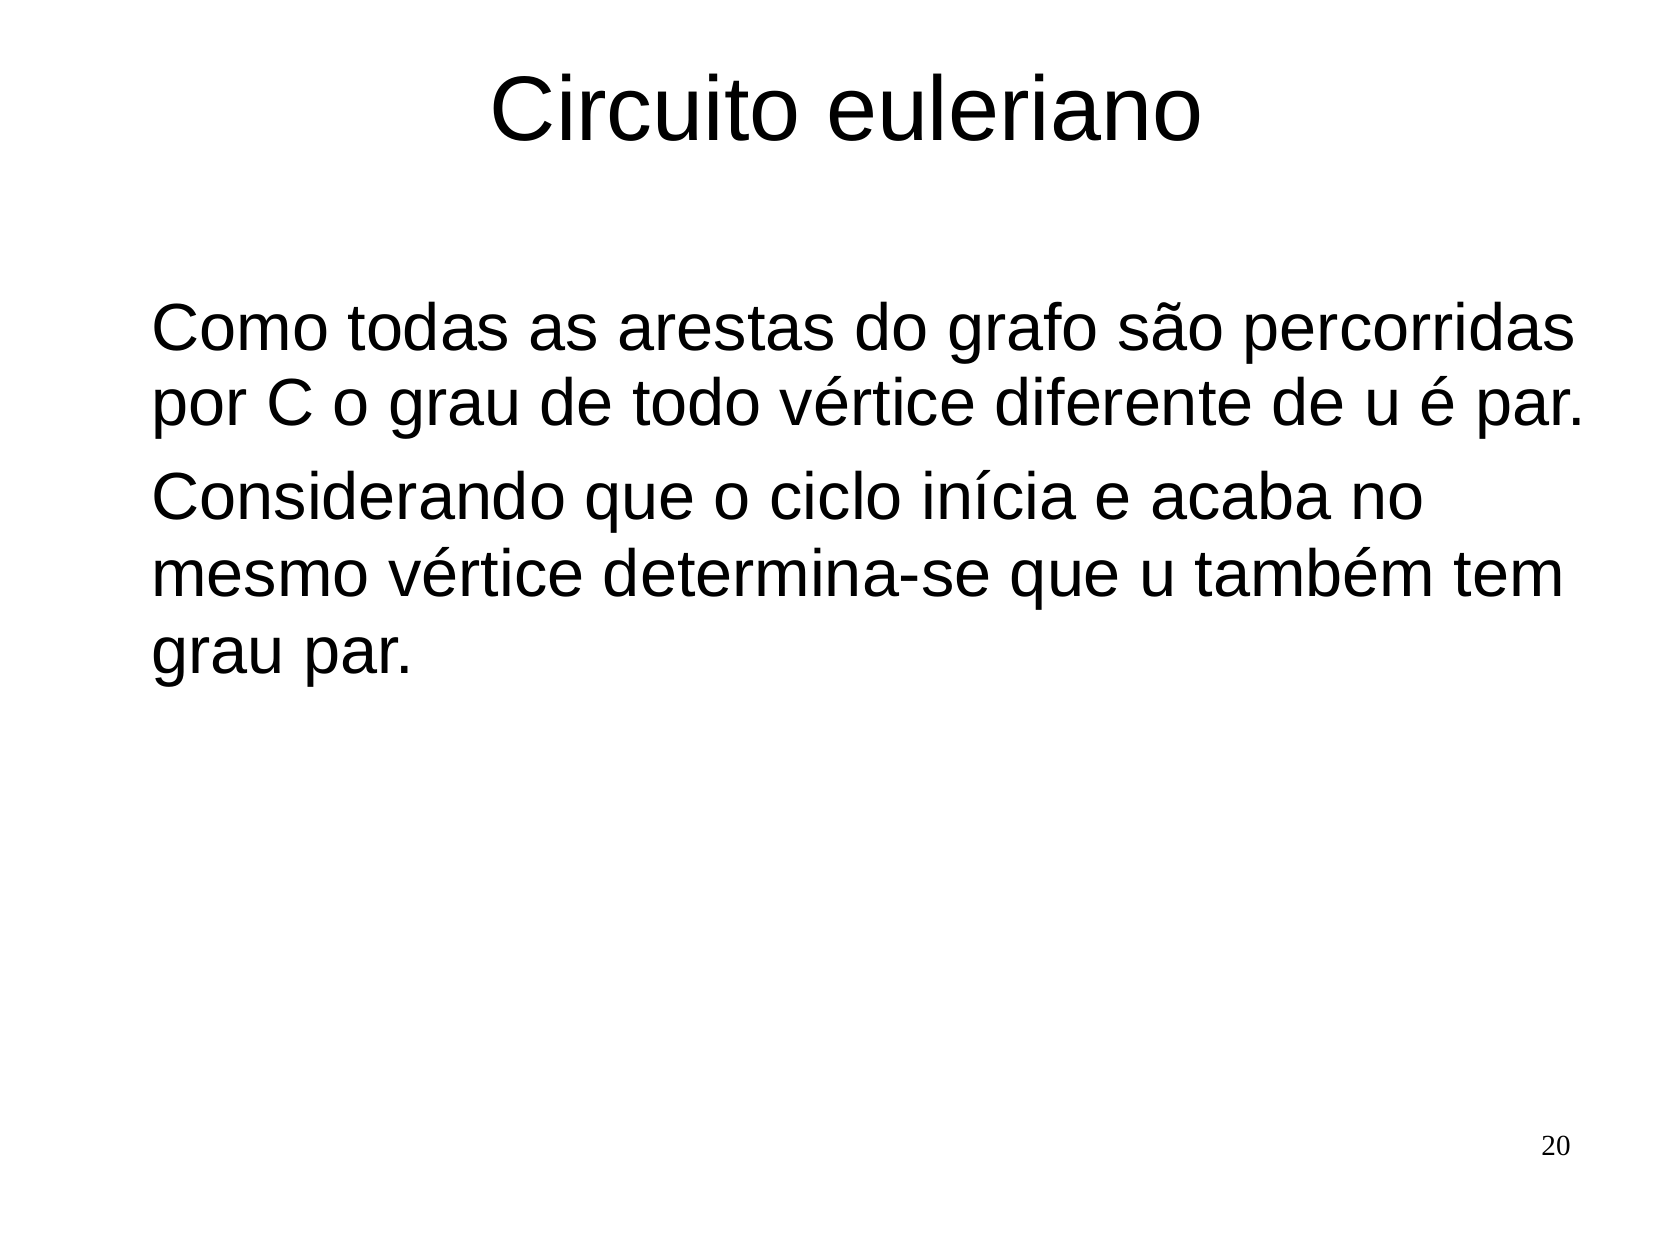

# Circuito euleriano
Como todas as arestas do grafo são percorridas por C o grau de todo vértice diferente de u é par.
Considerando que o ciclo inícia e acaba no mesmo vértice determina-se que u também tem grau par.
20